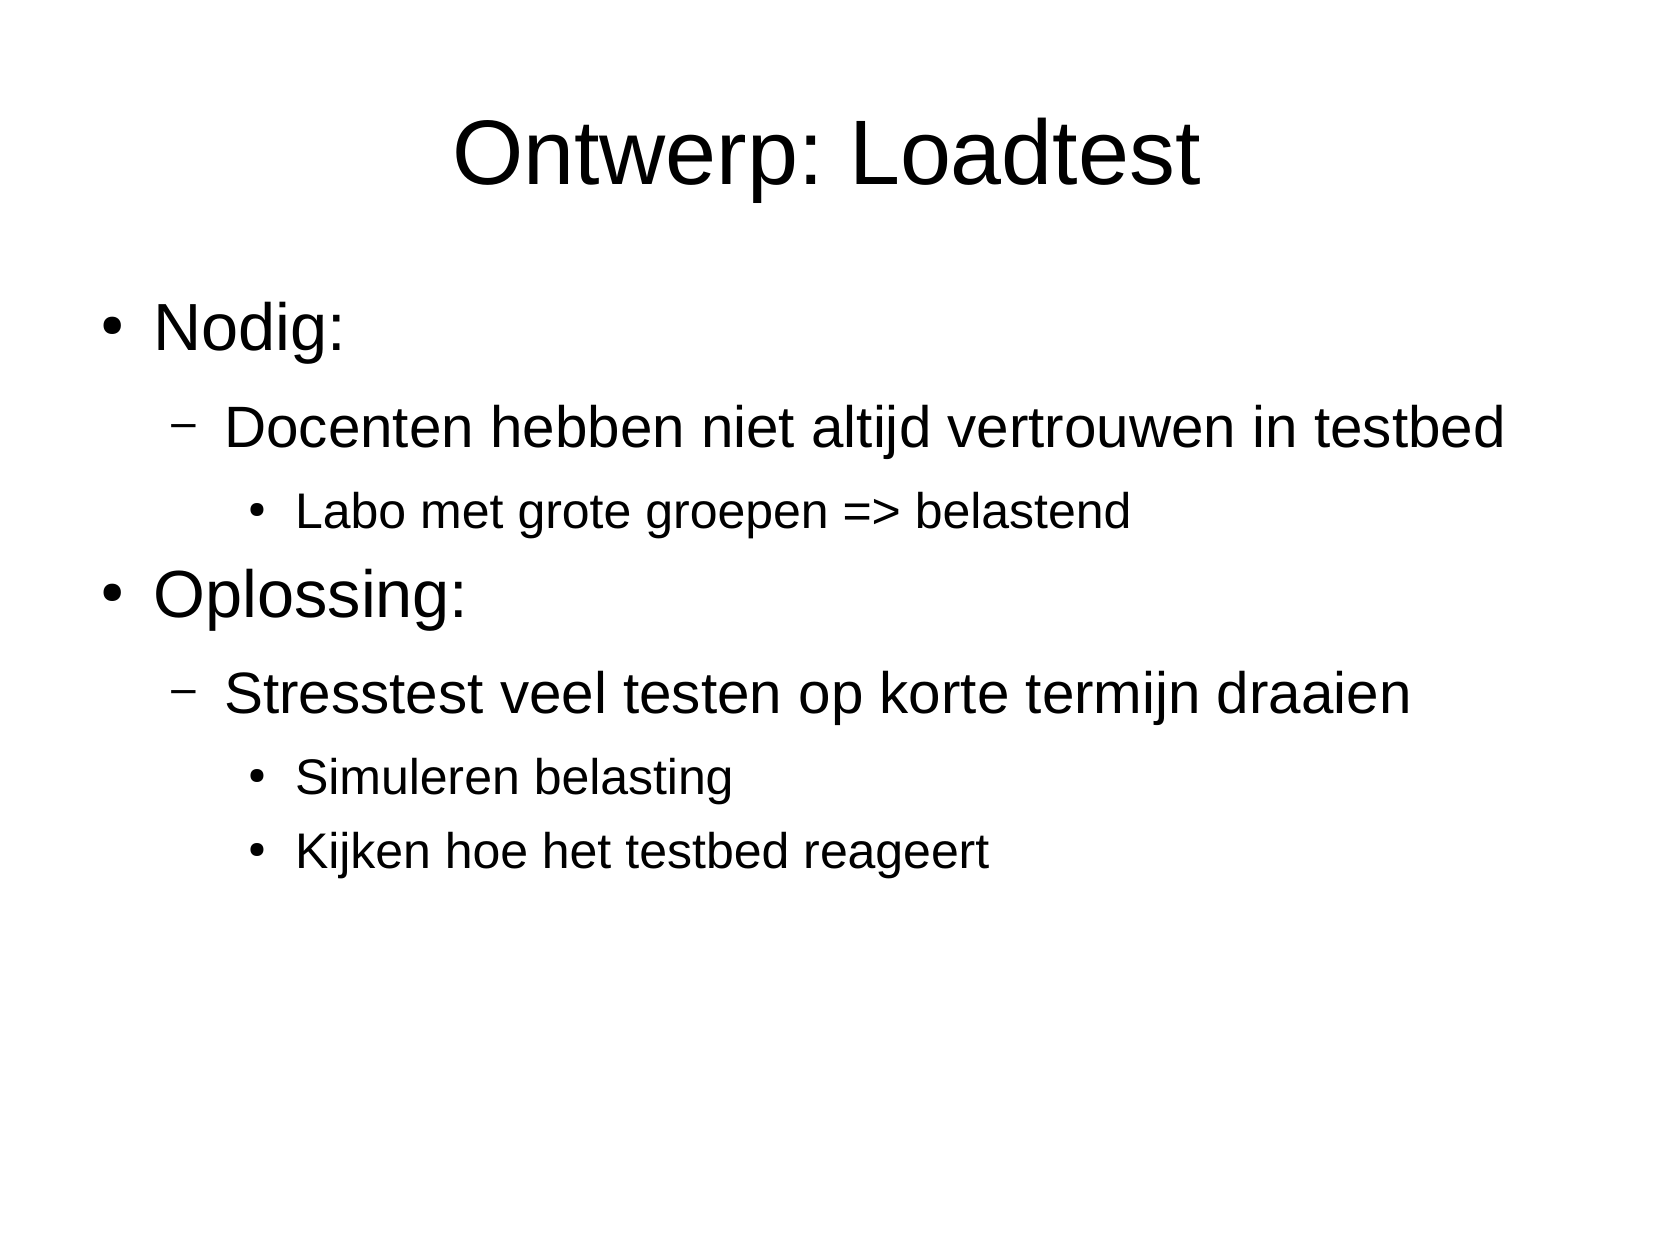

# Ontwerp: Loadtest
Nodig:
Docenten hebben niet altijd vertrouwen in testbed
Labo met grote groepen => belastend
Oplossing:
Stresstest veel testen op korte termijn draaien
Simuleren belasting
Kijken hoe het testbed reageert